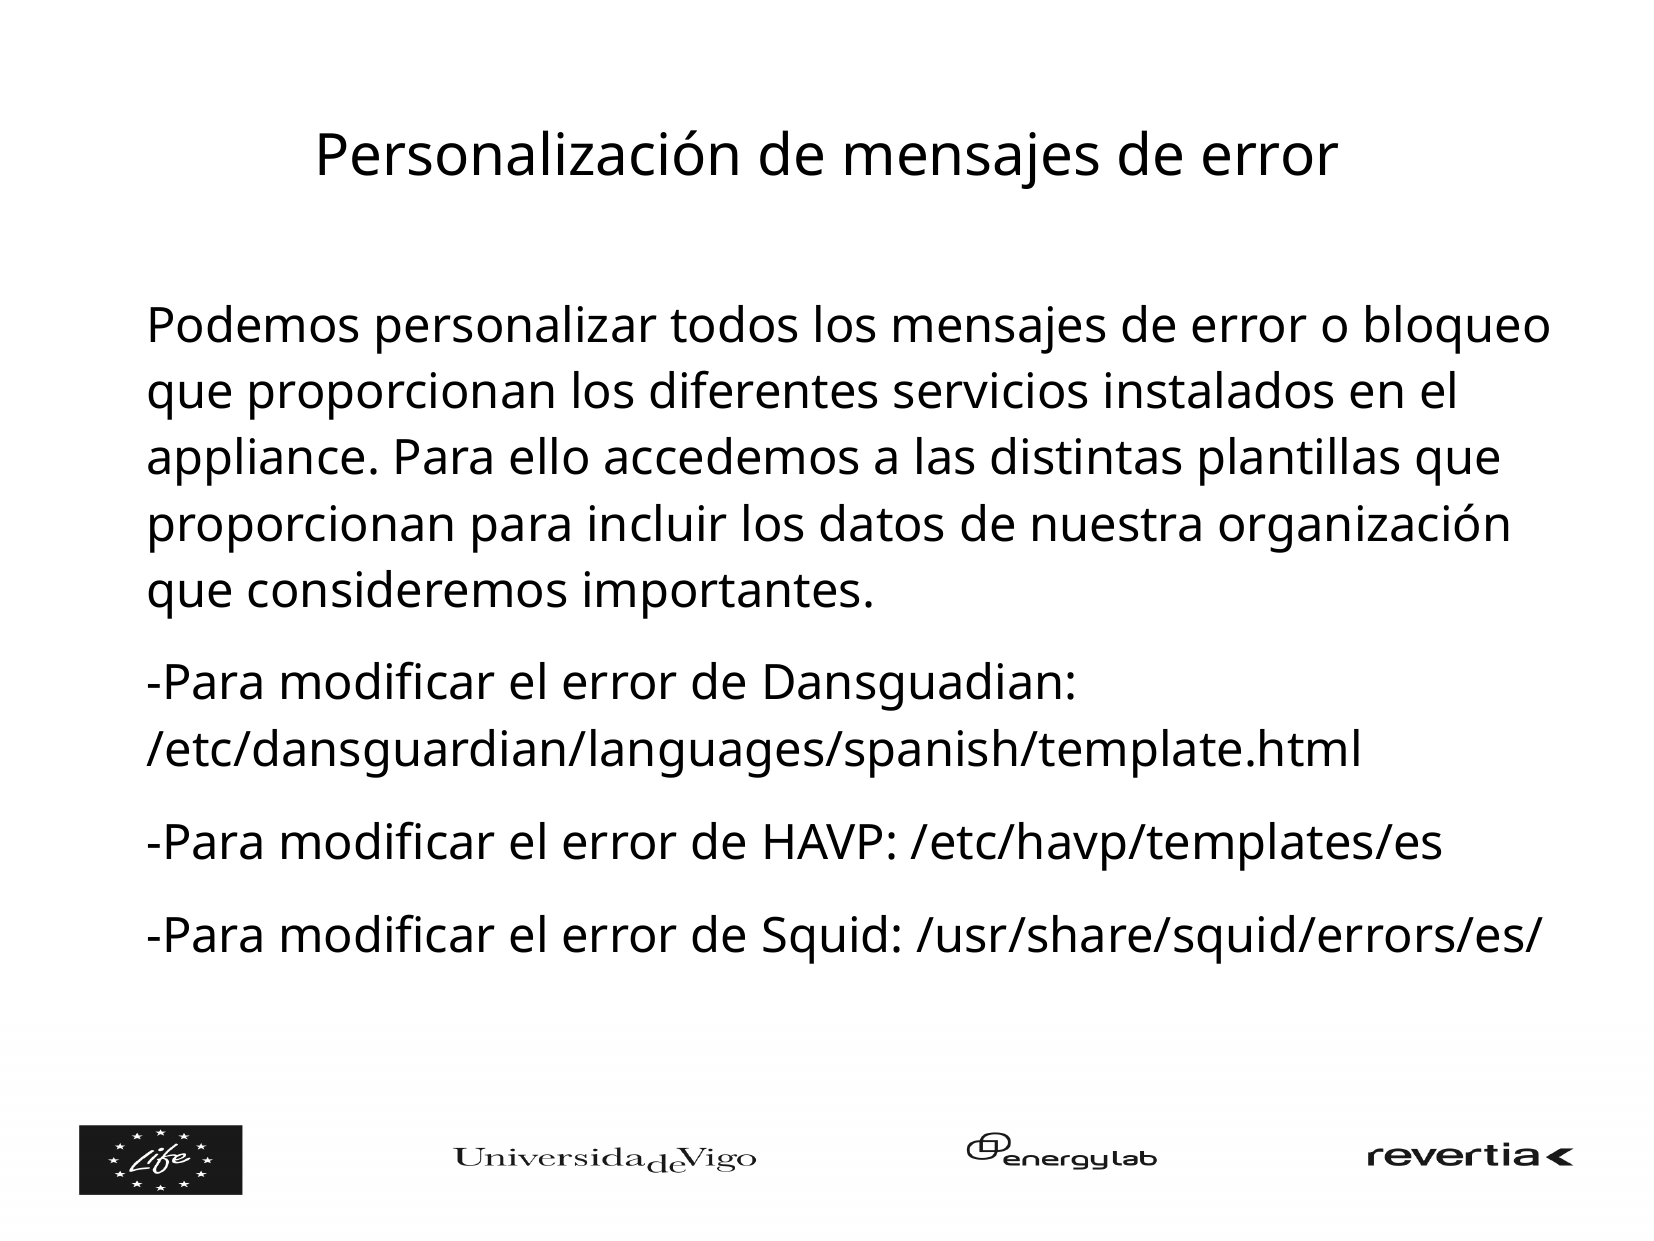

# Personalización de mensajes de error
Podemos personalizar todos los mensajes de error o bloqueo que proporcionan los diferentes servicios instalados en el appliance. Para ello accedemos a las distintas plantillas que proporcionan para incluir los datos de nuestra organización que consideremos importantes.
-Para modificar el error de Dansguadian: /etc/dansguardian/languages/spanish/template.html
-Para modificar el error de HAVP: /etc/havp/templates/es
-Para modificar el error de Squid: /usr/share/squid/errors/es/